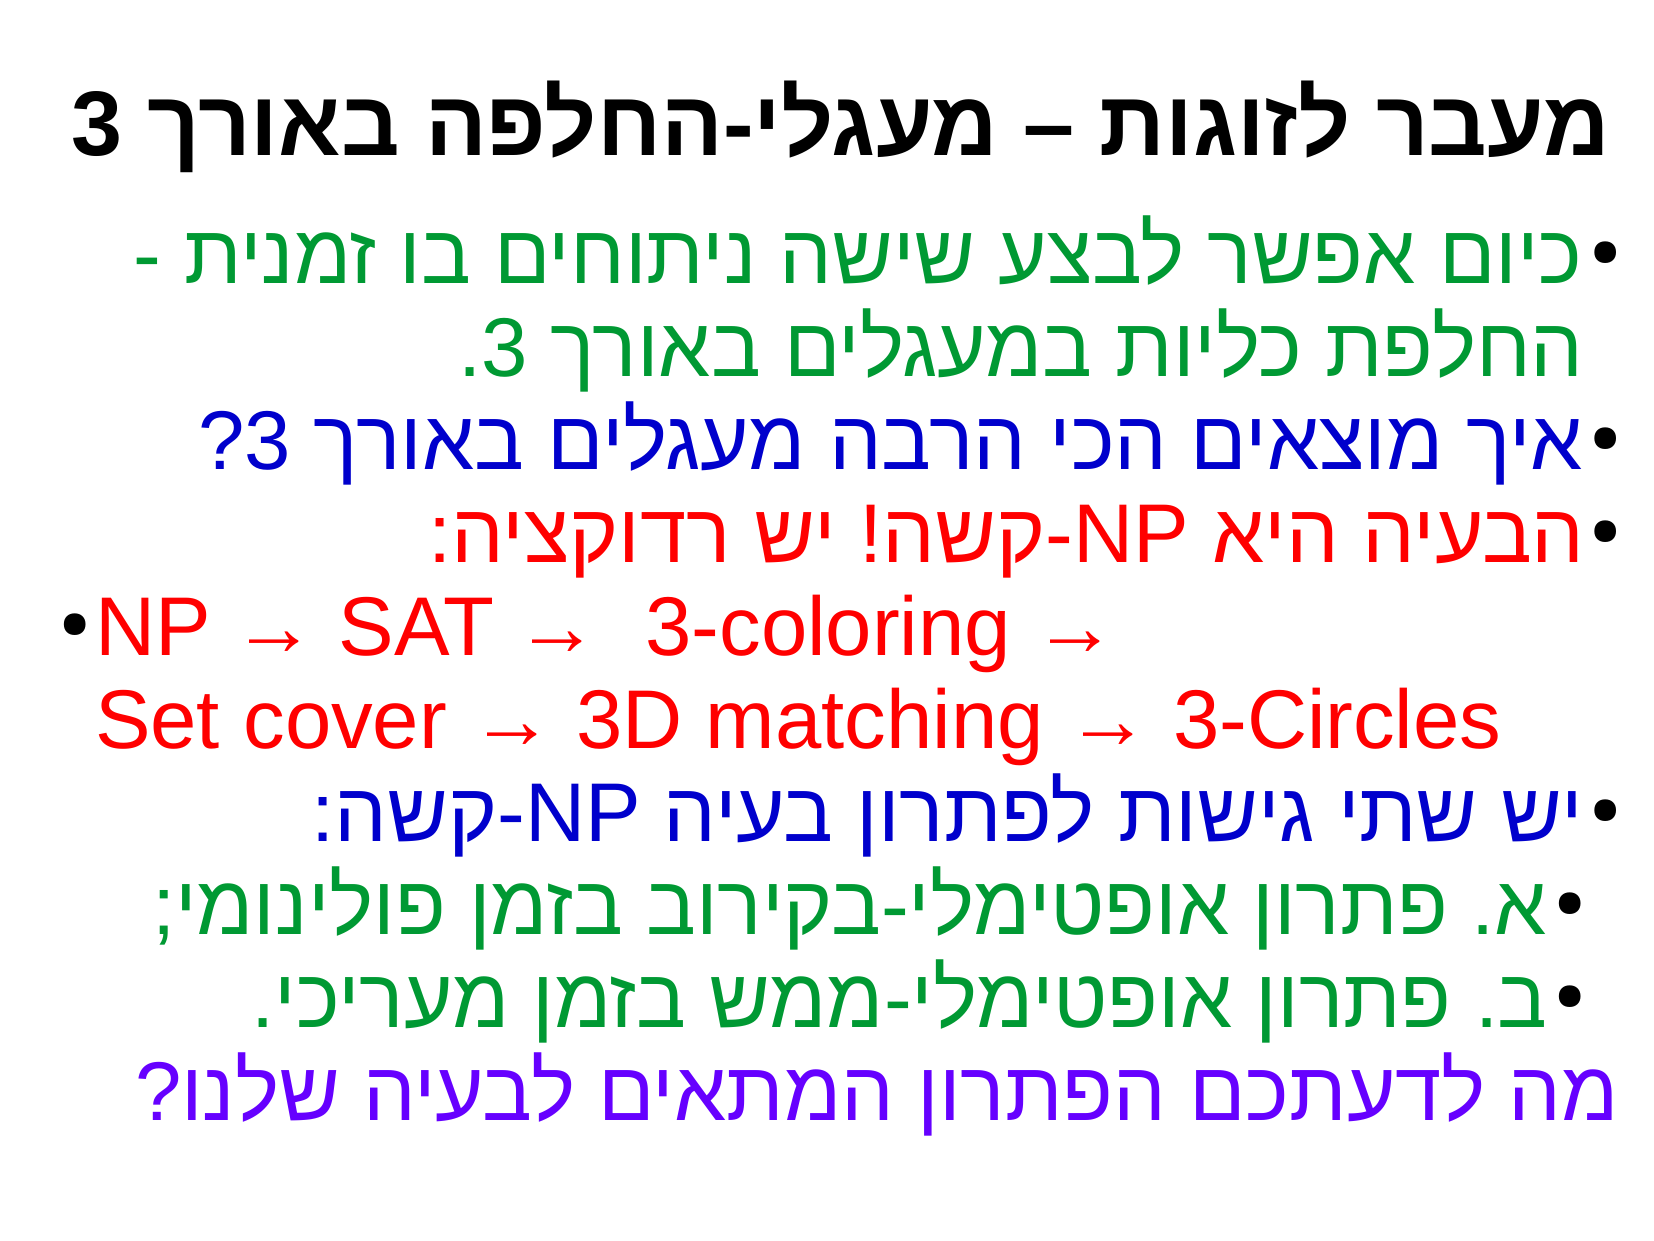

# מעבר לזוגות – מעגלי-החלפה באורך 3
כיום אפשר לבצע שישה ניתוחים בו זמנית - החלפת כליות במעגלים באורך 3.
איך מוצאים הכי הרבה מעגלים באורך 3?
הבעיה היא NP-קשה! יש רדוקציה:
NP → SAT → 3-coloring →
Set cover → 3D matching → 3-Circles
יש שתי גישות לפתרון בעיה NP-קשה:
א. פתרון אופטימלי-בקירוב בזמן פולינומי;
ב. פתרון אופטימלי-ממש בזמן מעריכי.
מה לדעתכם הפתרון המתאים לבעיה שלנו?